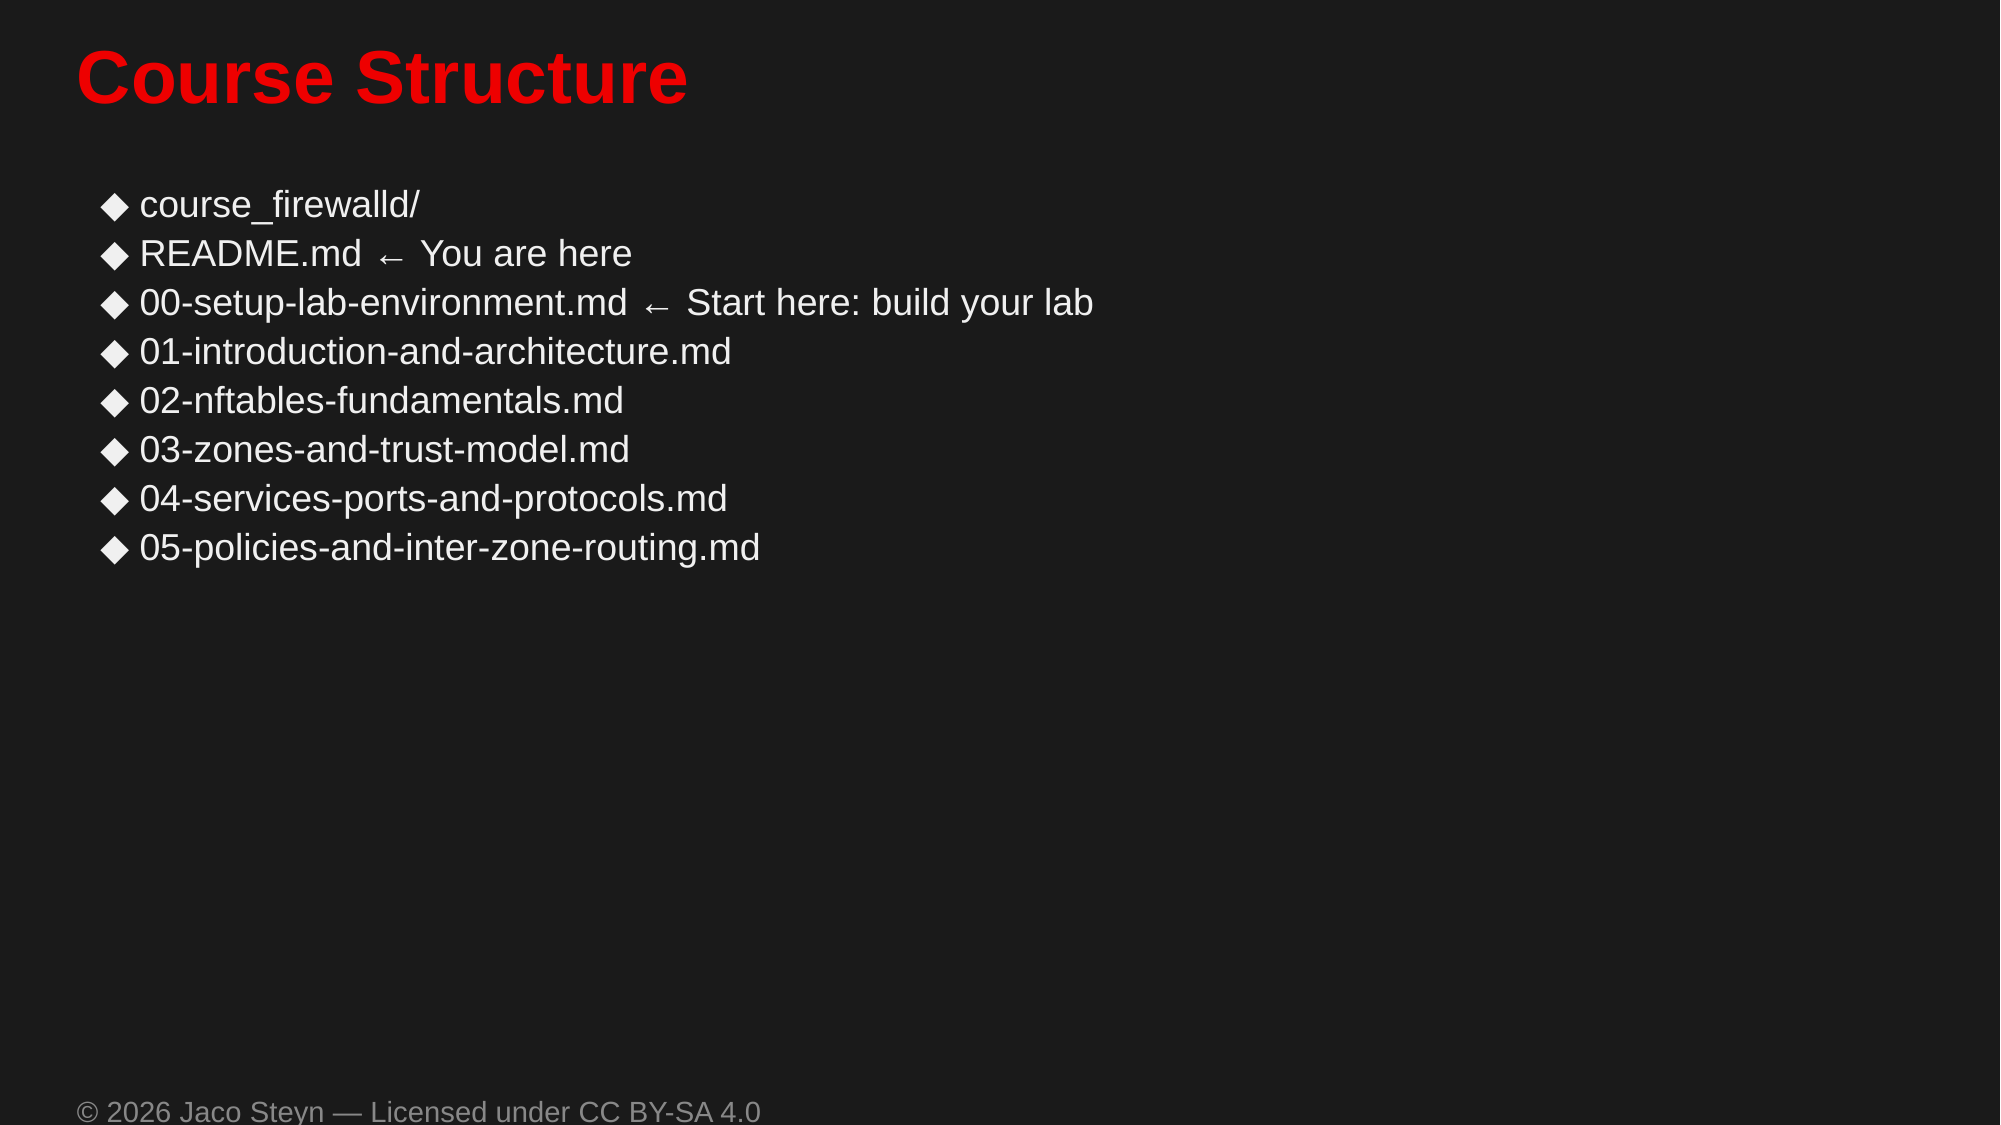

Course Structure
◆ course_firewalld/
◆ README.md ← You are here
◆ 00-setup-lab-environment.md ← Start here: build your lab
◆ 01-introduction-and-architecture.md
◆ 02-nftables-fundamentals.md
◆ 03-zones-and-trust-model.md
◆ 04-services-ports-and-protocols.md
◆ 05-policies-and-inter-zone-routing.md
© 2026 Jaco Steyn — Licensed under CC BY-SA 4.0